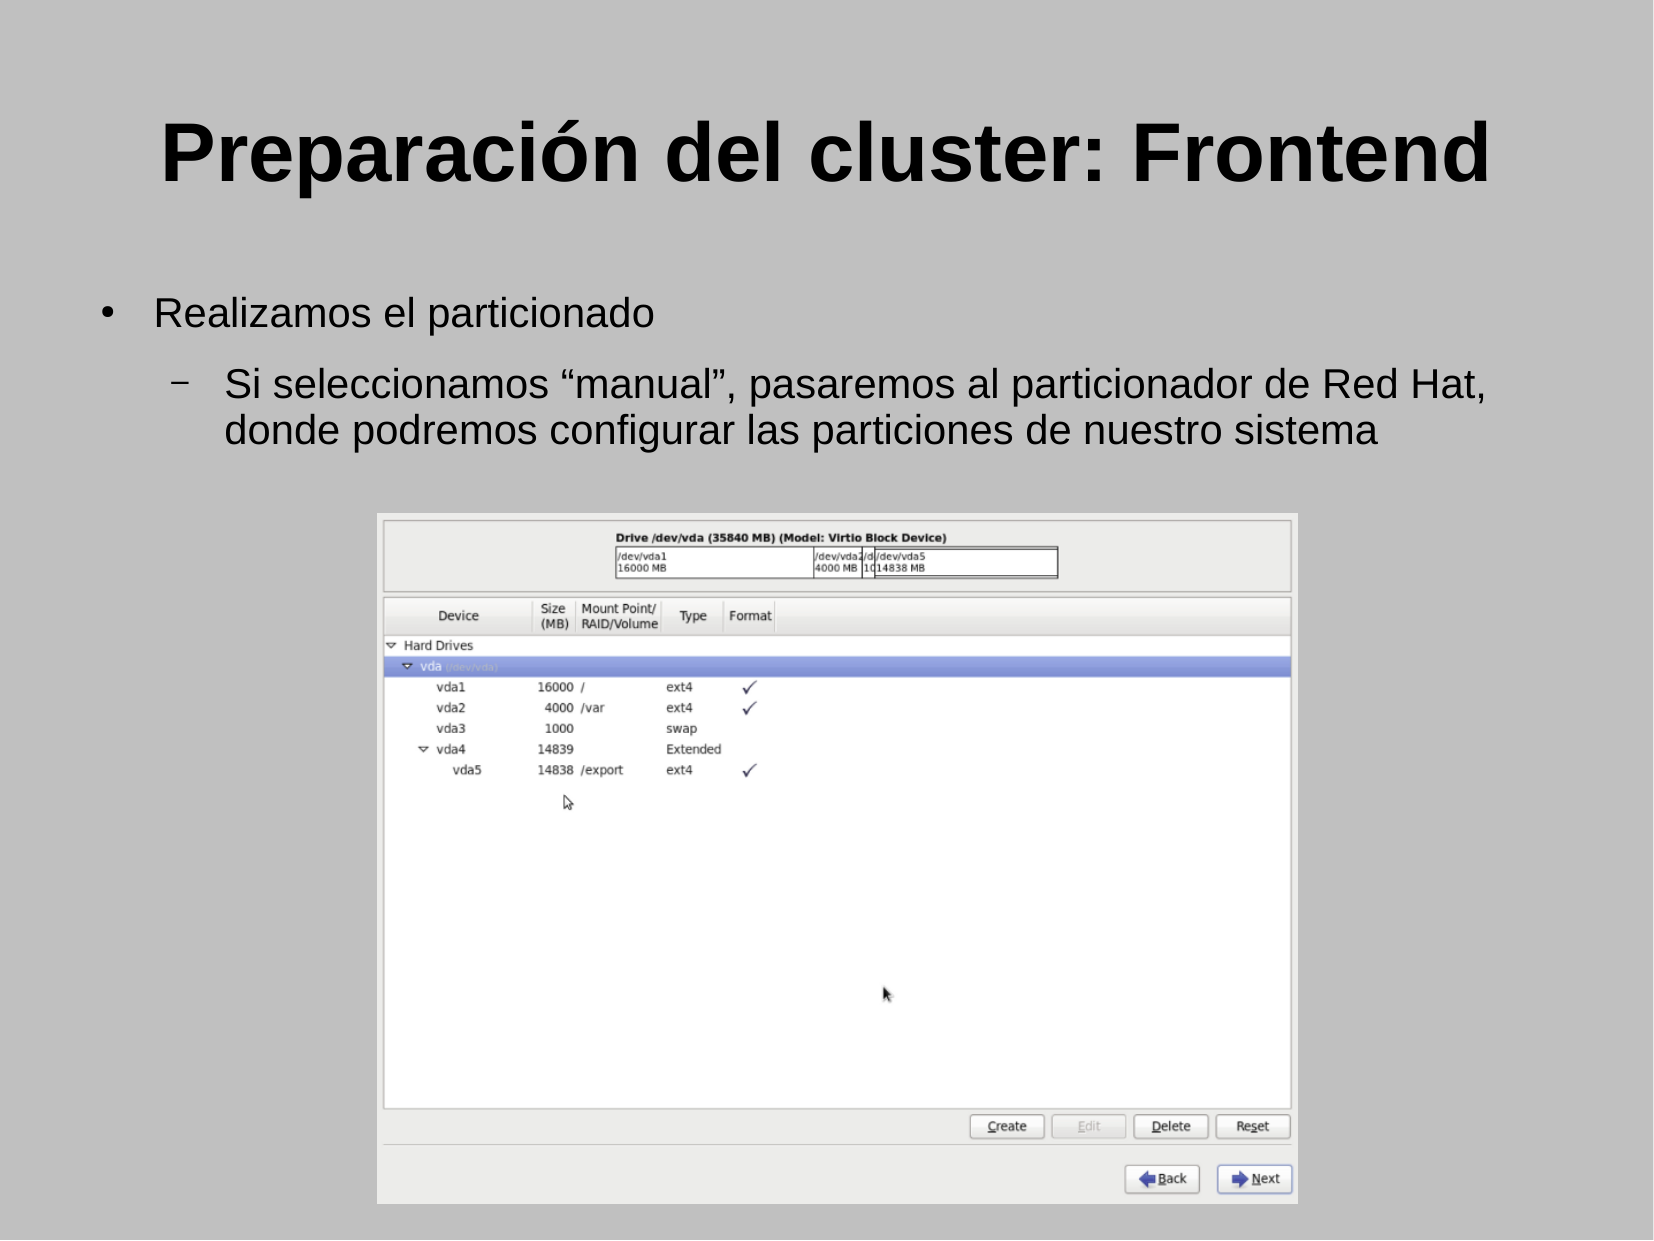

# Preparación del cluster: Frontend
Realizamos el particionado
Si seleccionamos “manual”, pasaremos al particionador de Red Hat, donde podremos configurar las particiones de nuestro sistema